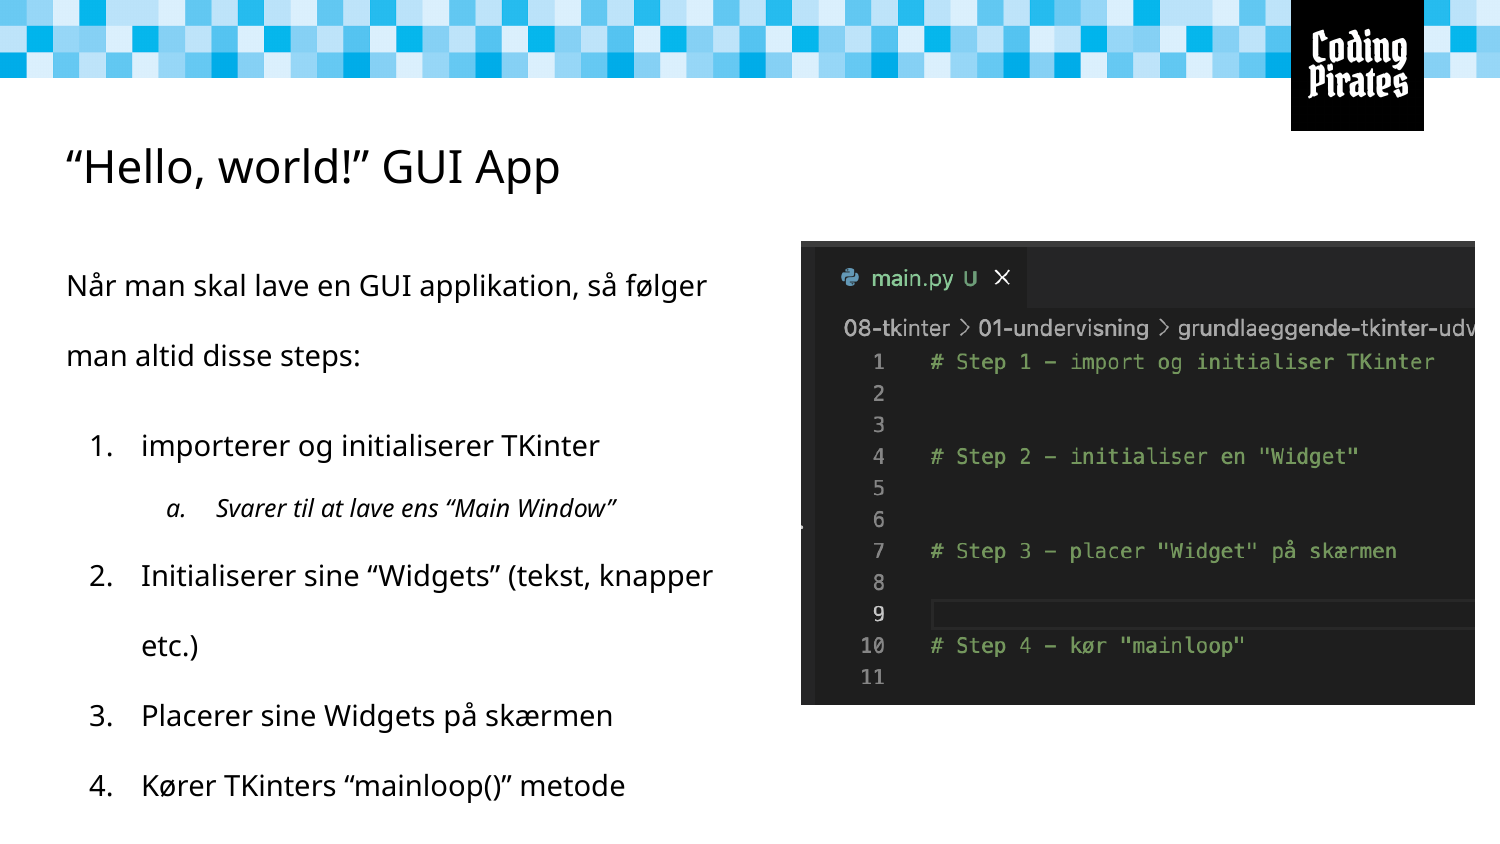

# “Hello, world!” GUI App
Når man skal lave en GUI applikation, så følger man altid disse steps:
importerer og initialiserer TKinter
Svarer til at lave ens “Main Window”
Initialiserer sine “Widgets” (tekst, knapper etc.)
Placerer sine Widgets på skærmen
Kører TKinters “mainloop()” metode